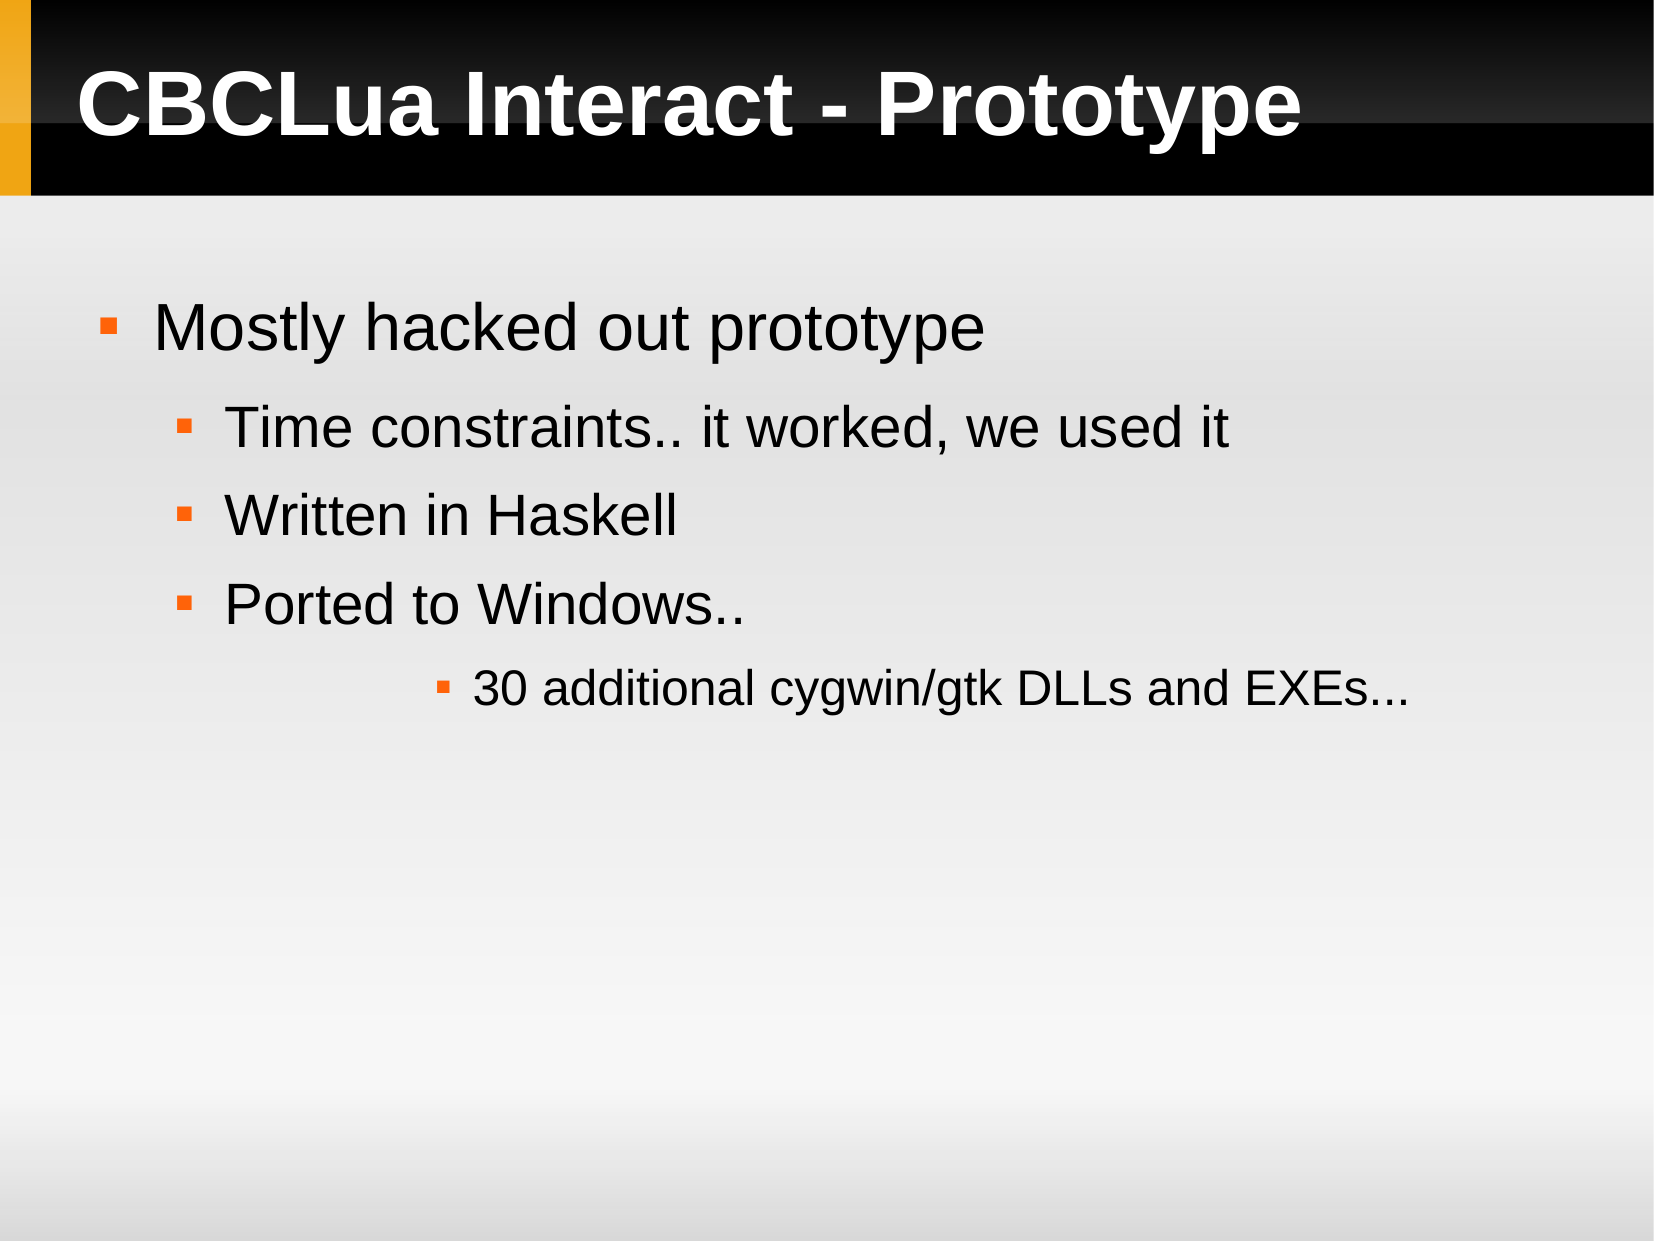

# CBCLua Interact - Prototype
Mostly hacked out prototype
Time constraints.. it worked, we used it
Written in Haskell
Ported to Windows..
30 additional cygwin/gtk DLLs and EXEs...